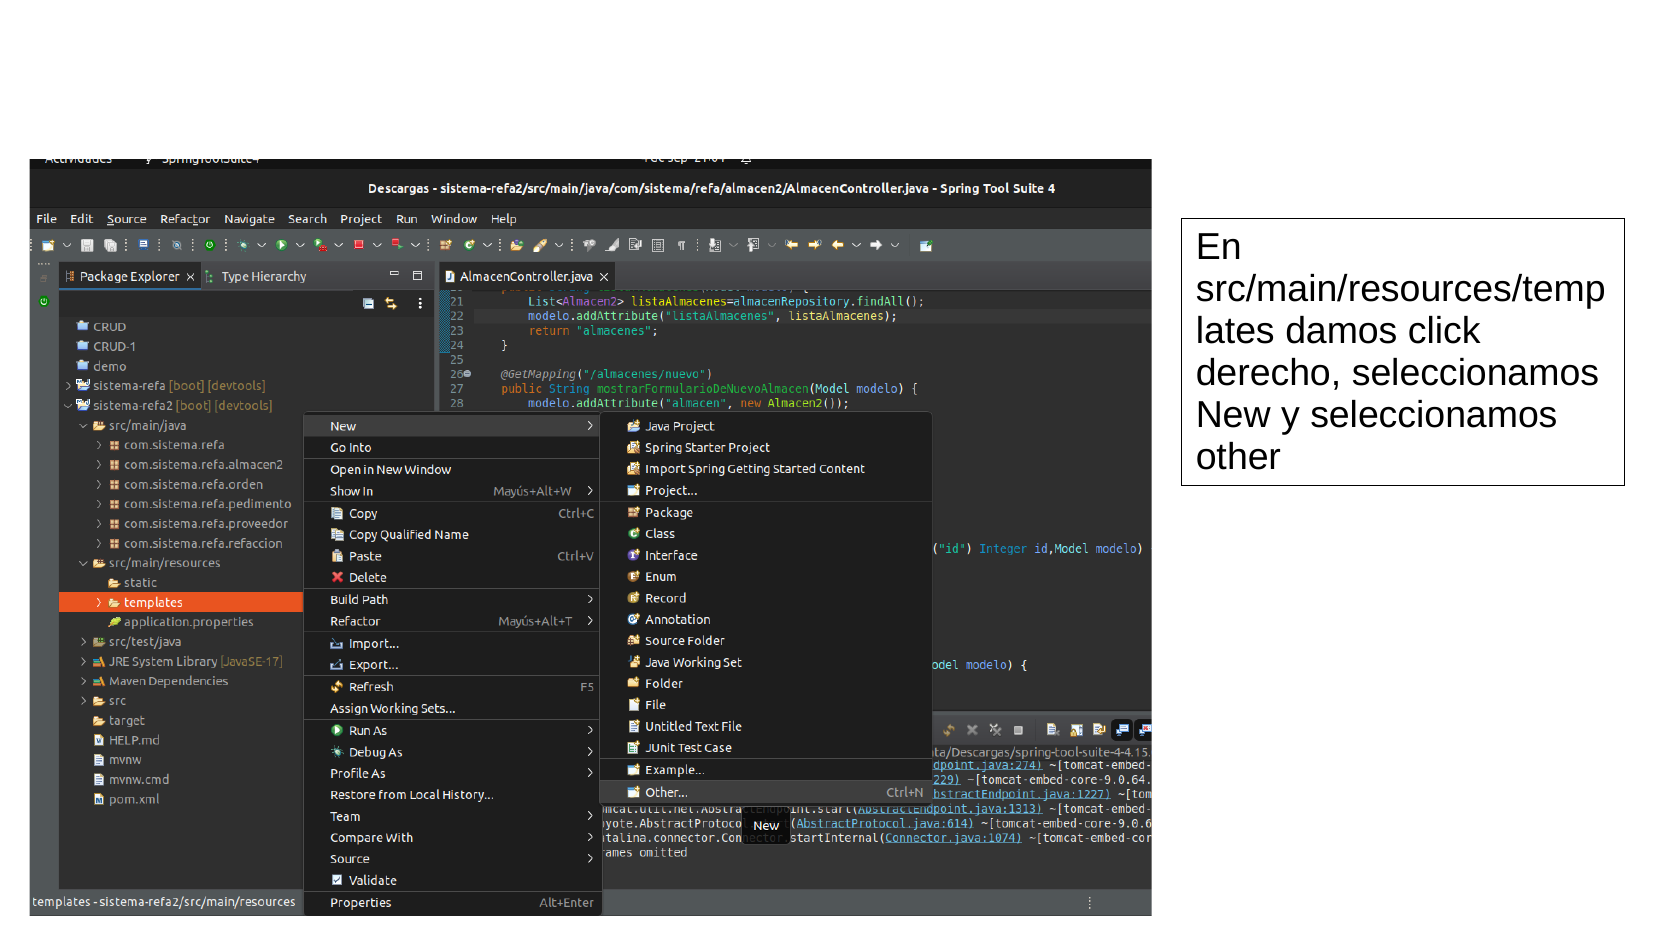

#
En src/main/resources/templates damos click derecho, seleccionamos New y seleccionamos other